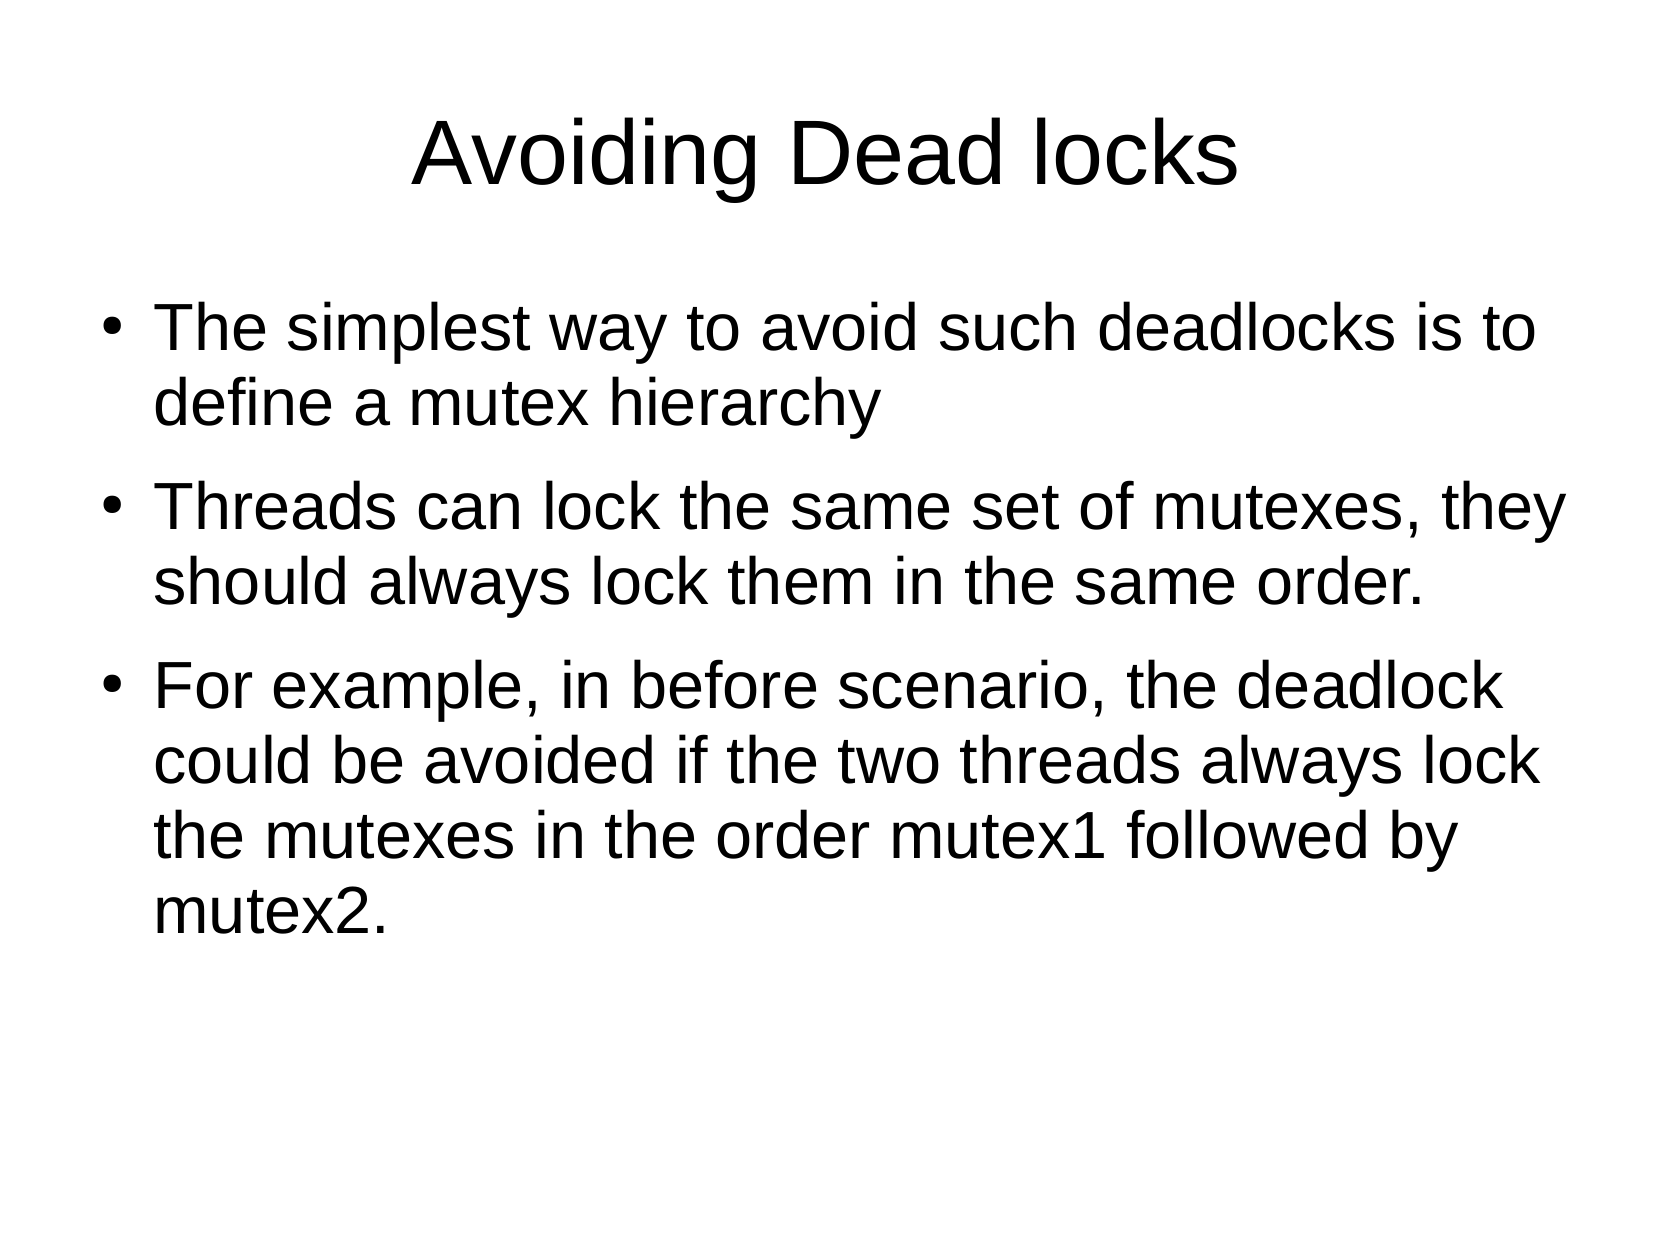

# Avoiding Dead locks
The simplest way to avoid such deadlocks is to define a mutex hierarchy
Threads can lock the same set of mutexes, they should always lock them in the same order.
For example, in before scenario, the deadlock could be avoided if the two threads always lock the mutexes in the order mutex1 followed by mutex2.